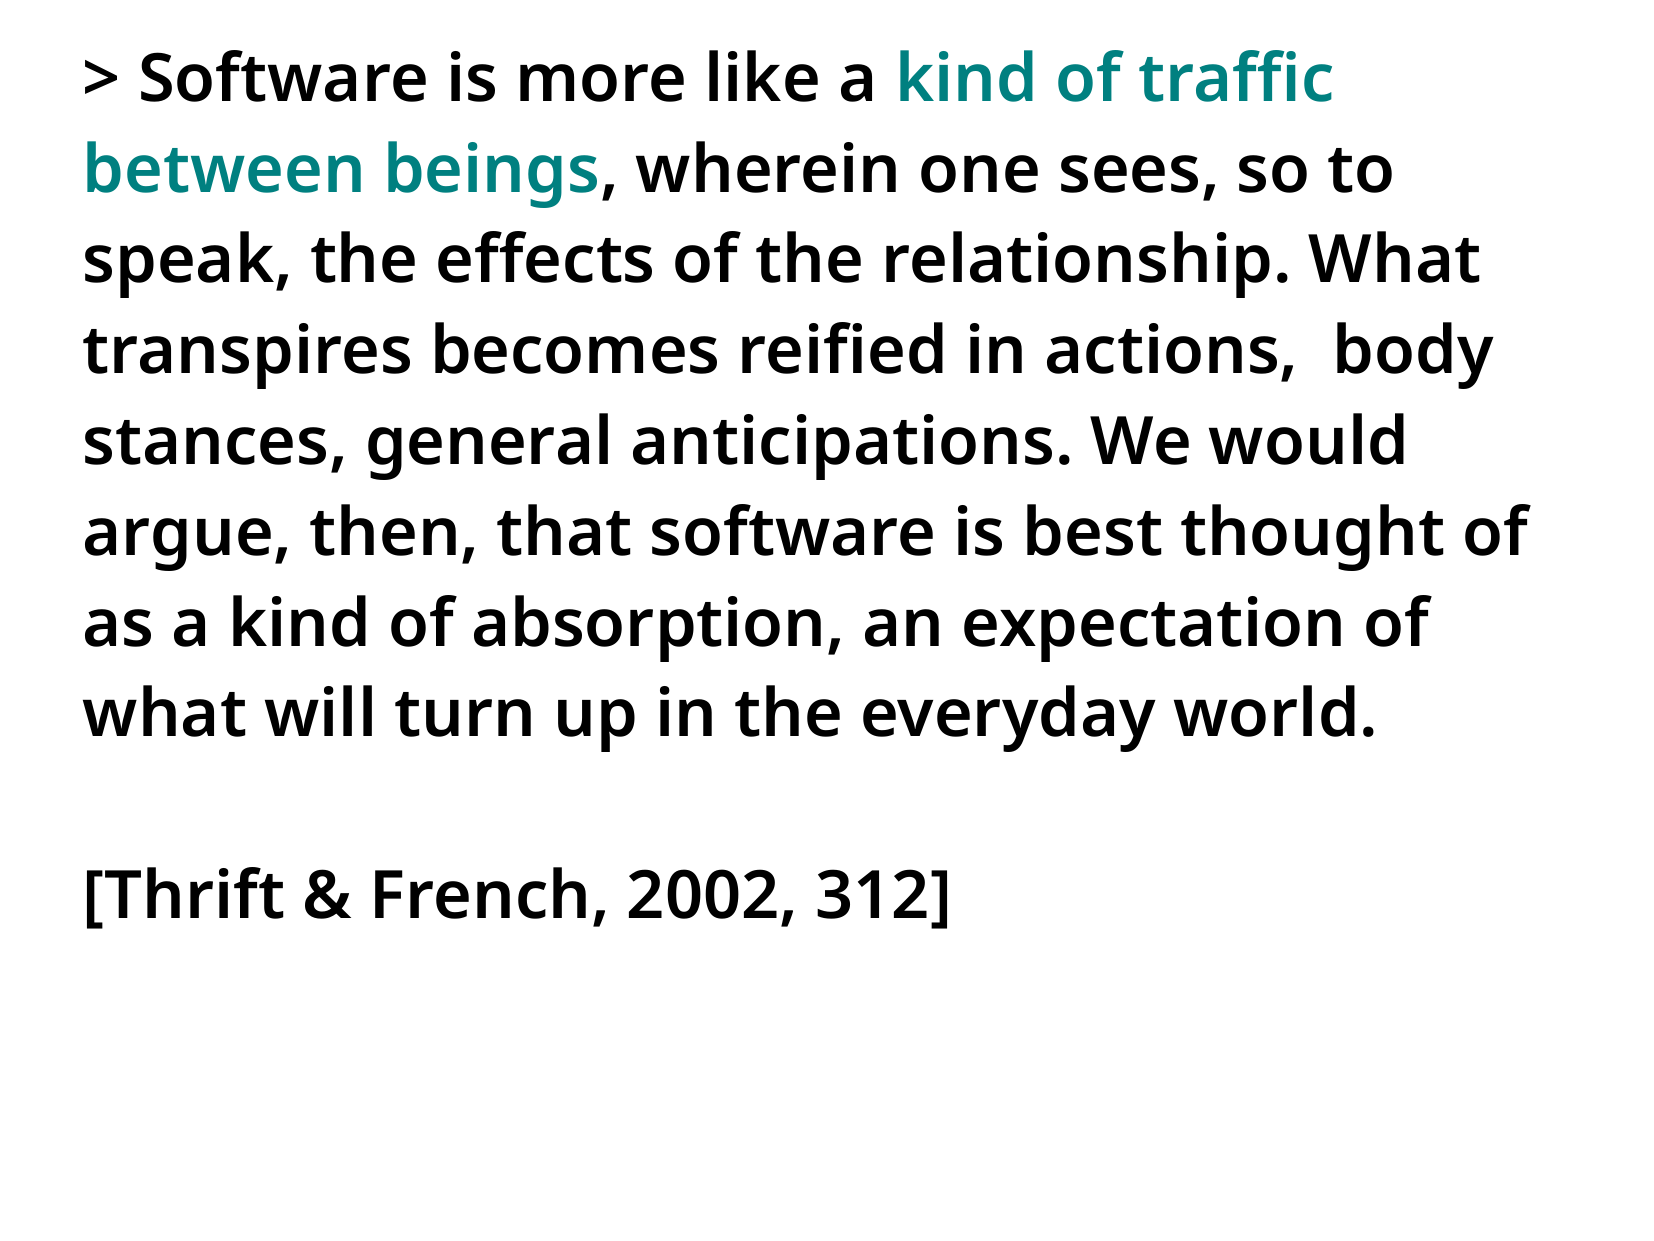

# > Software is more like a kind of traffic between beings, wherein one sees, so to speak, the effects of the relationship. What transpires becomes reified in actions, body stances, general anticipations. We would argue, then, that software is best thought of as a kind of absorption, an expectation of what will turn up in the everyday world.
[Thrift & French, 2002, 312]